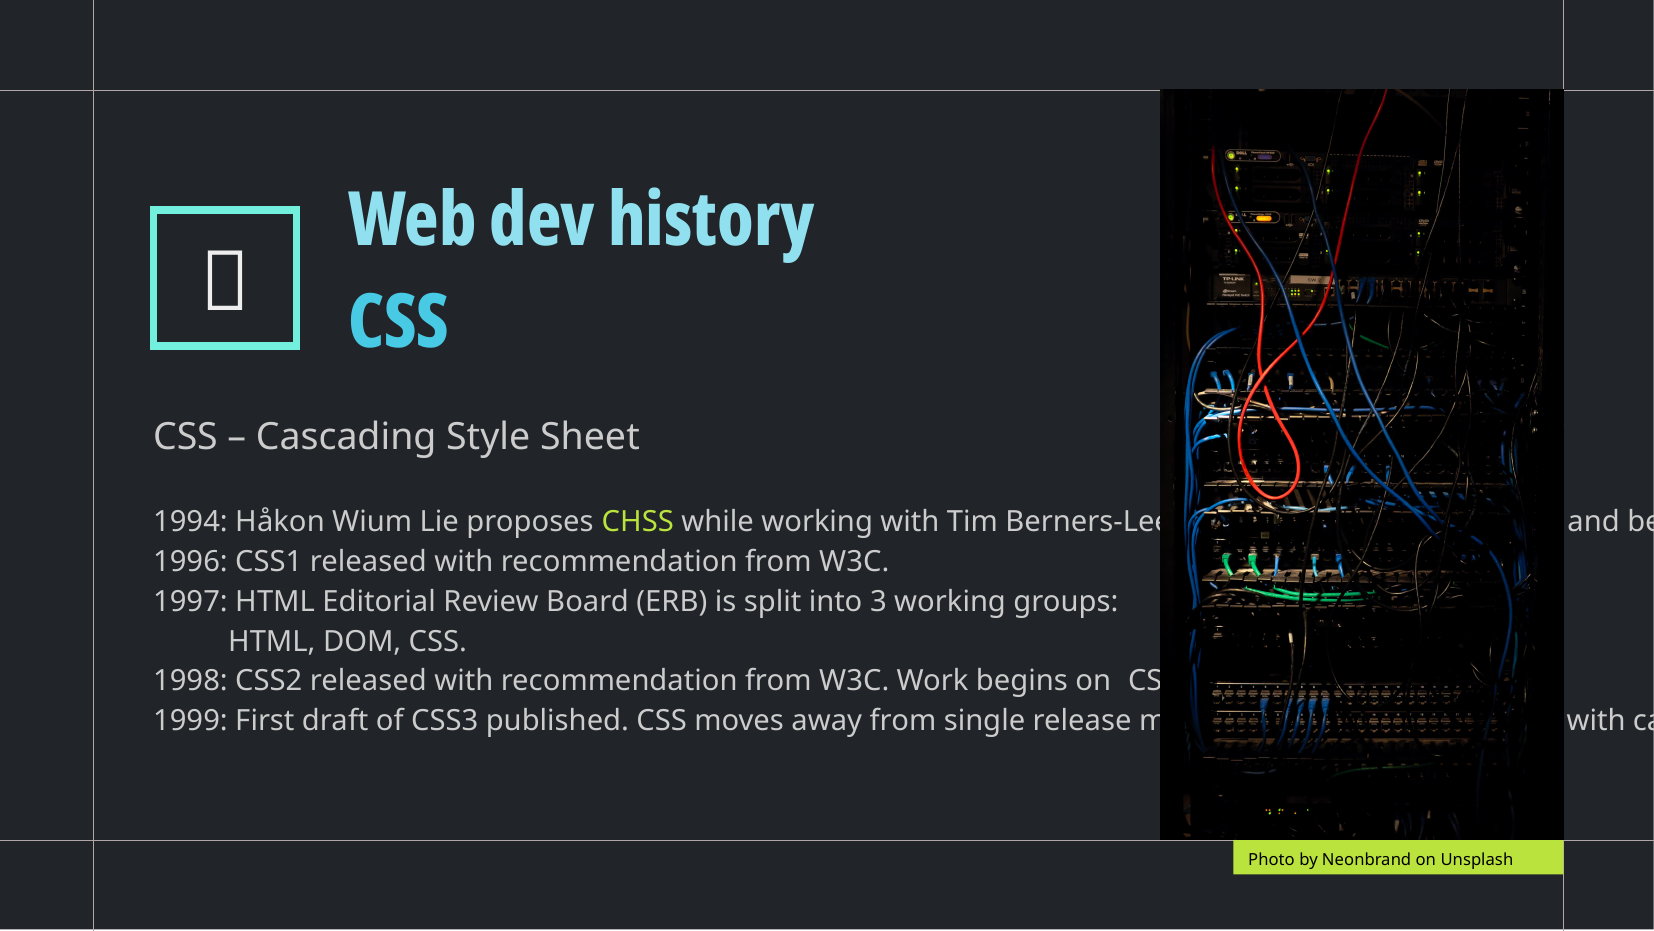

Web dev history
CSS
🌐
CSS – Cascading Style Sheet
1994: Håkon Wium Lie proposes CHSS while working with Tim Berners-Lee. Bert Bos proposes changes and becomes a co-author of CSS.
1996: CSS1 released with recommendation from W3C.
1997: HTML Editorial Review Board (ERB) is split into 3 working groups:
	HTML, DOM, CSS.
1998: CSS2 released with recommendation from W3C. Work begins on 	CSS3.
1999: First draft of CSS3 published. CSS moves away from single release model. Shifts to Module model with candidacy statuses. Candidates can be seen at https://www.w3.org/Style/CSS/specs
Photo by Neonbrand on Unsplash